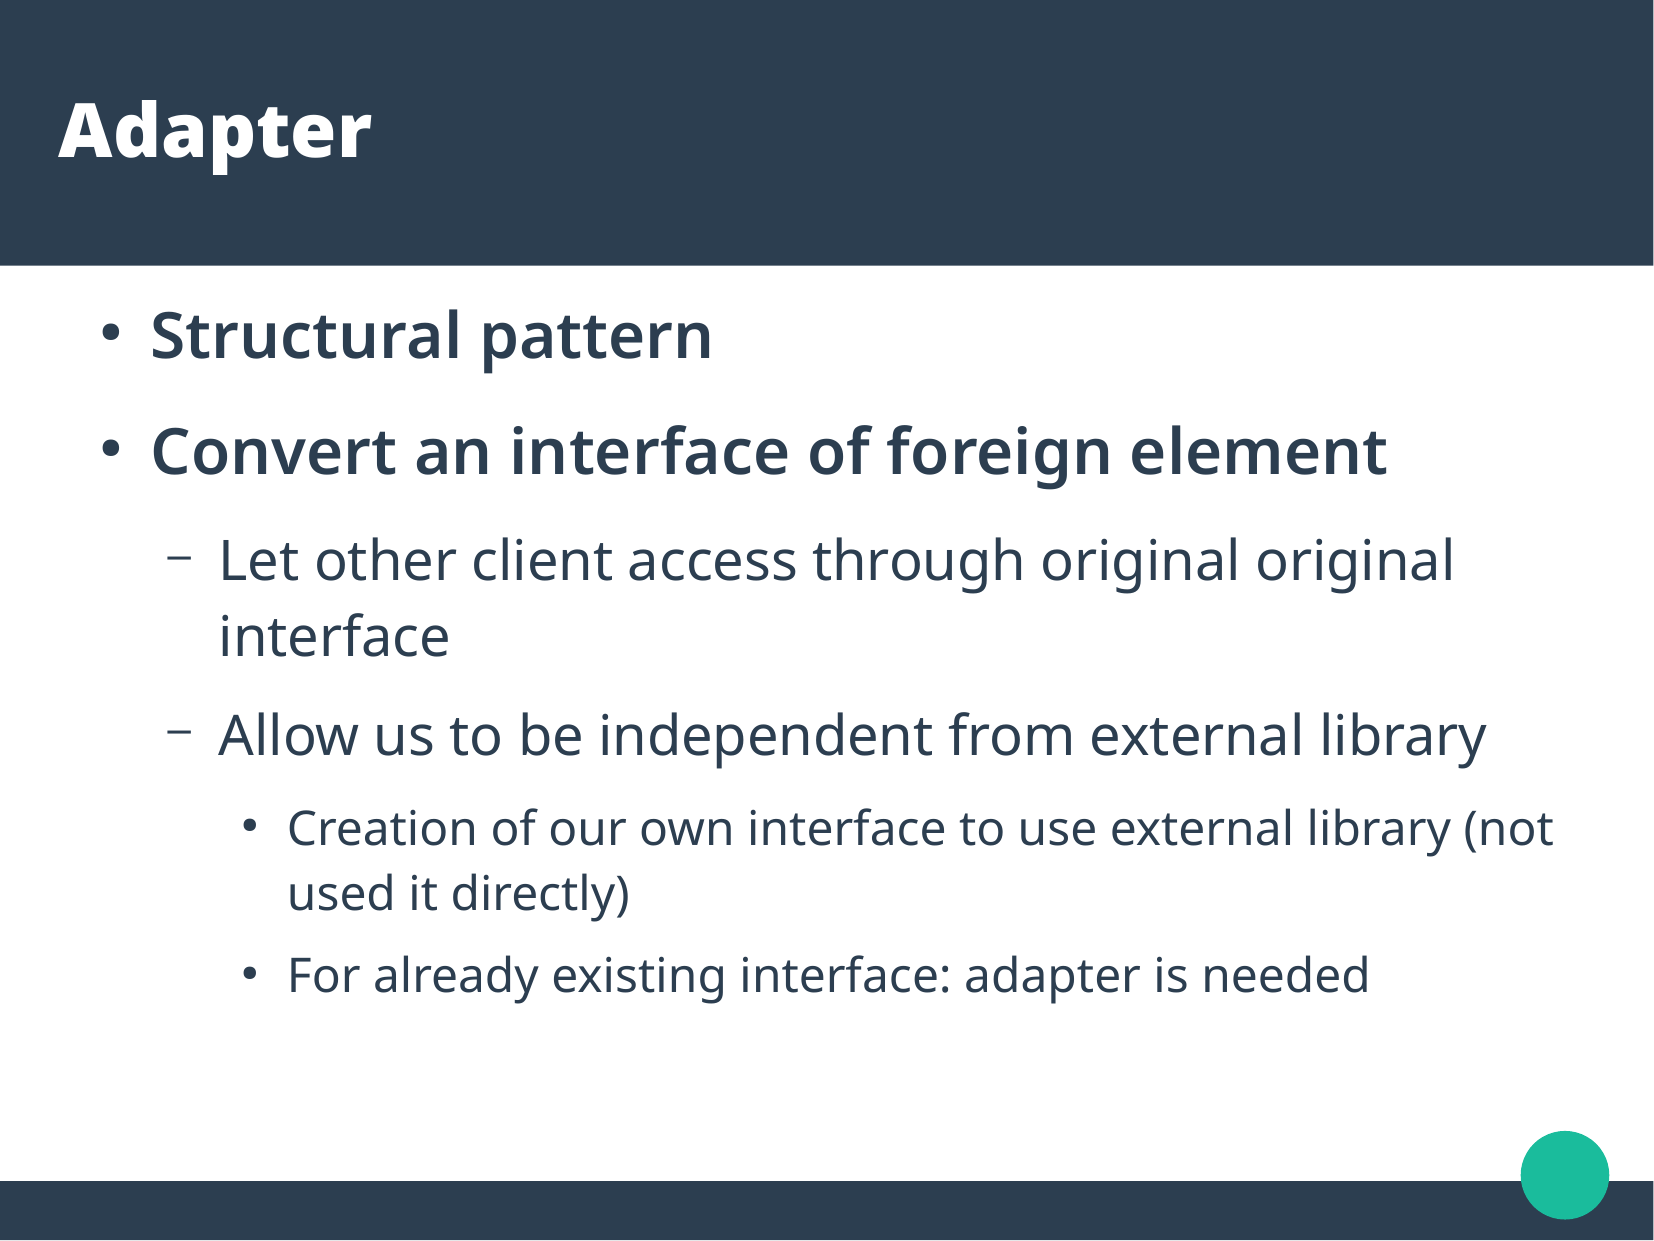

# Adapter
Structural pattern
Convert an interface of foreign element
Let other client access through original original interface
Allow us to be independent from external library
Creation of our own interface to use external library (not used it directly)
For already existing interface: adapter is needed